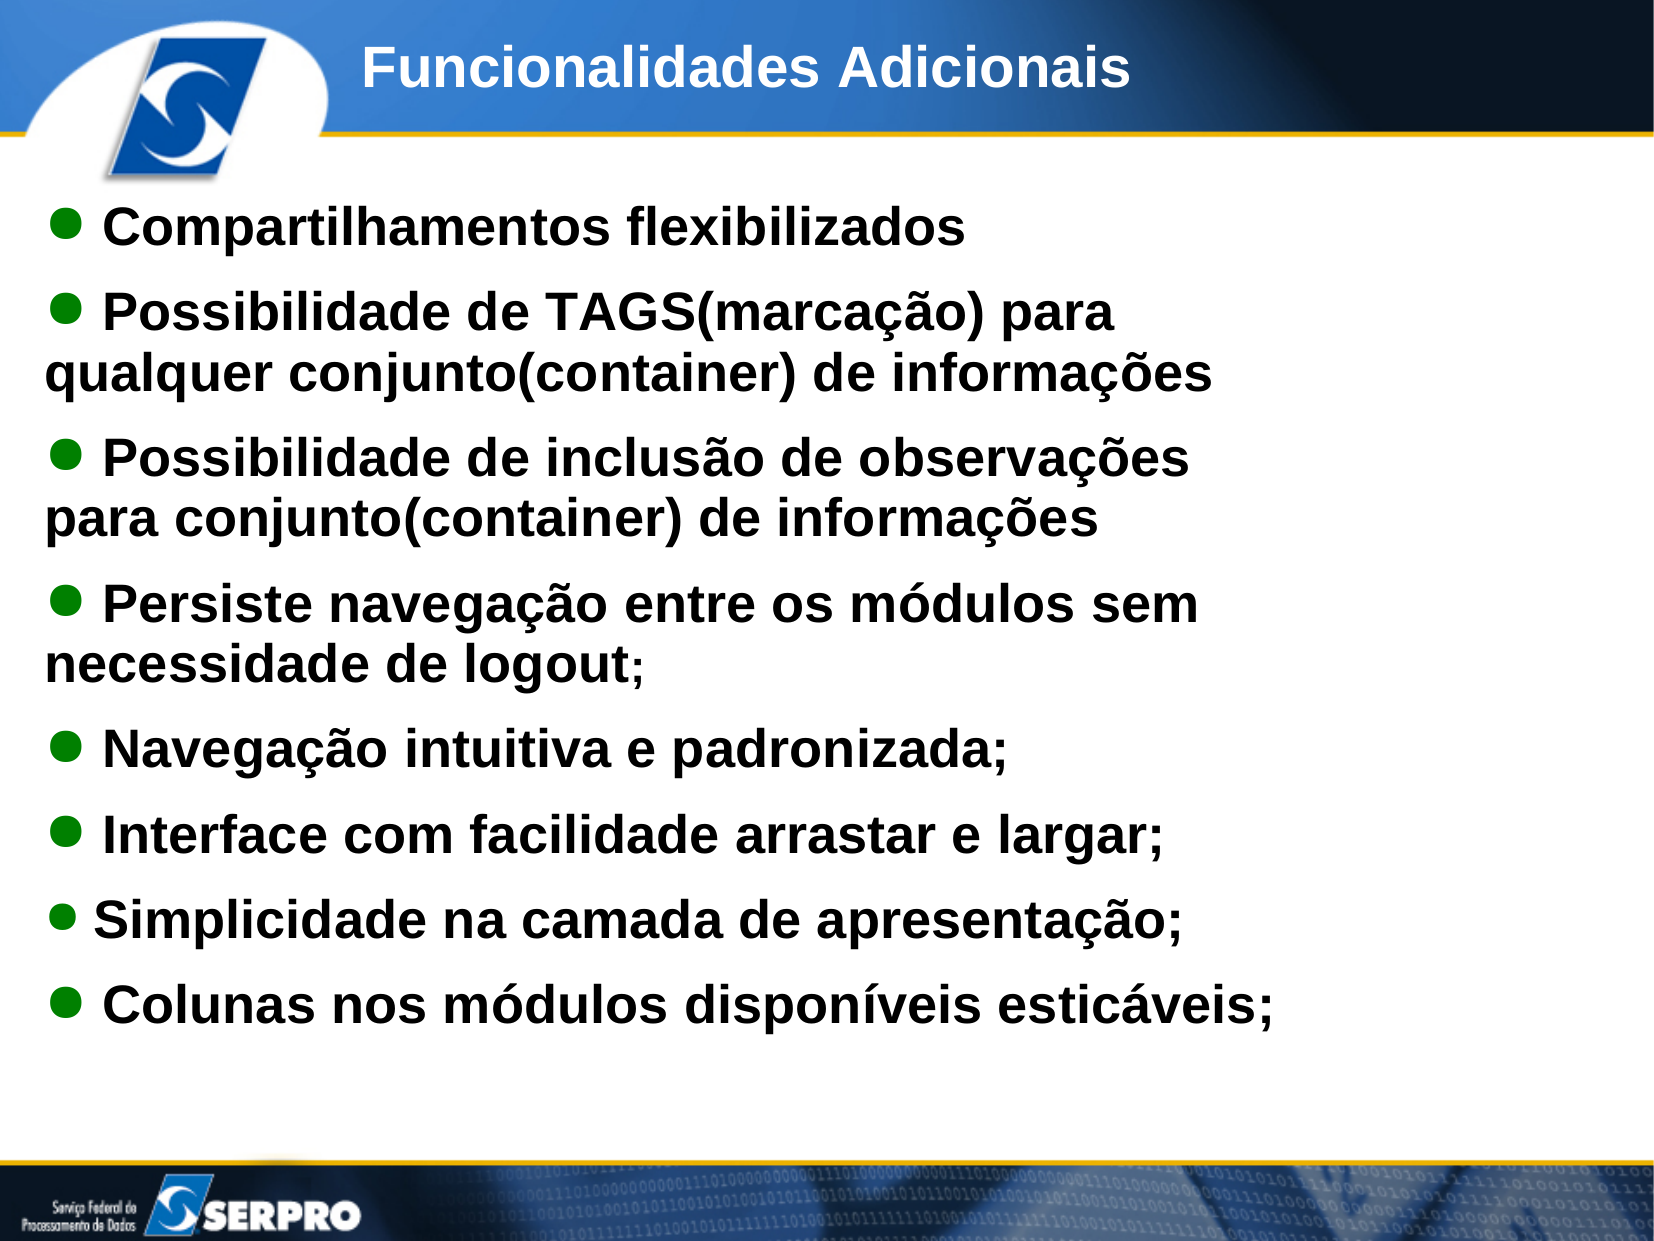

# Funcionalidades Adicionais
 Compartilhamentos flexibilizados
 Possibilidade de TAGS(marcação) para qualquer conjunto(container) de informações
 Possibilidade de inclusão de observações para conjunto(container) de informações
 Persiste navegação entre os módulos sem necessidade de logout;
 Navegação intuitiva e padronizada;
 Interface com facilidade arrastar e largar;
 Simplicidade na camada de apresentação;
 Colunas nos módulos disponíveis esticáveis;